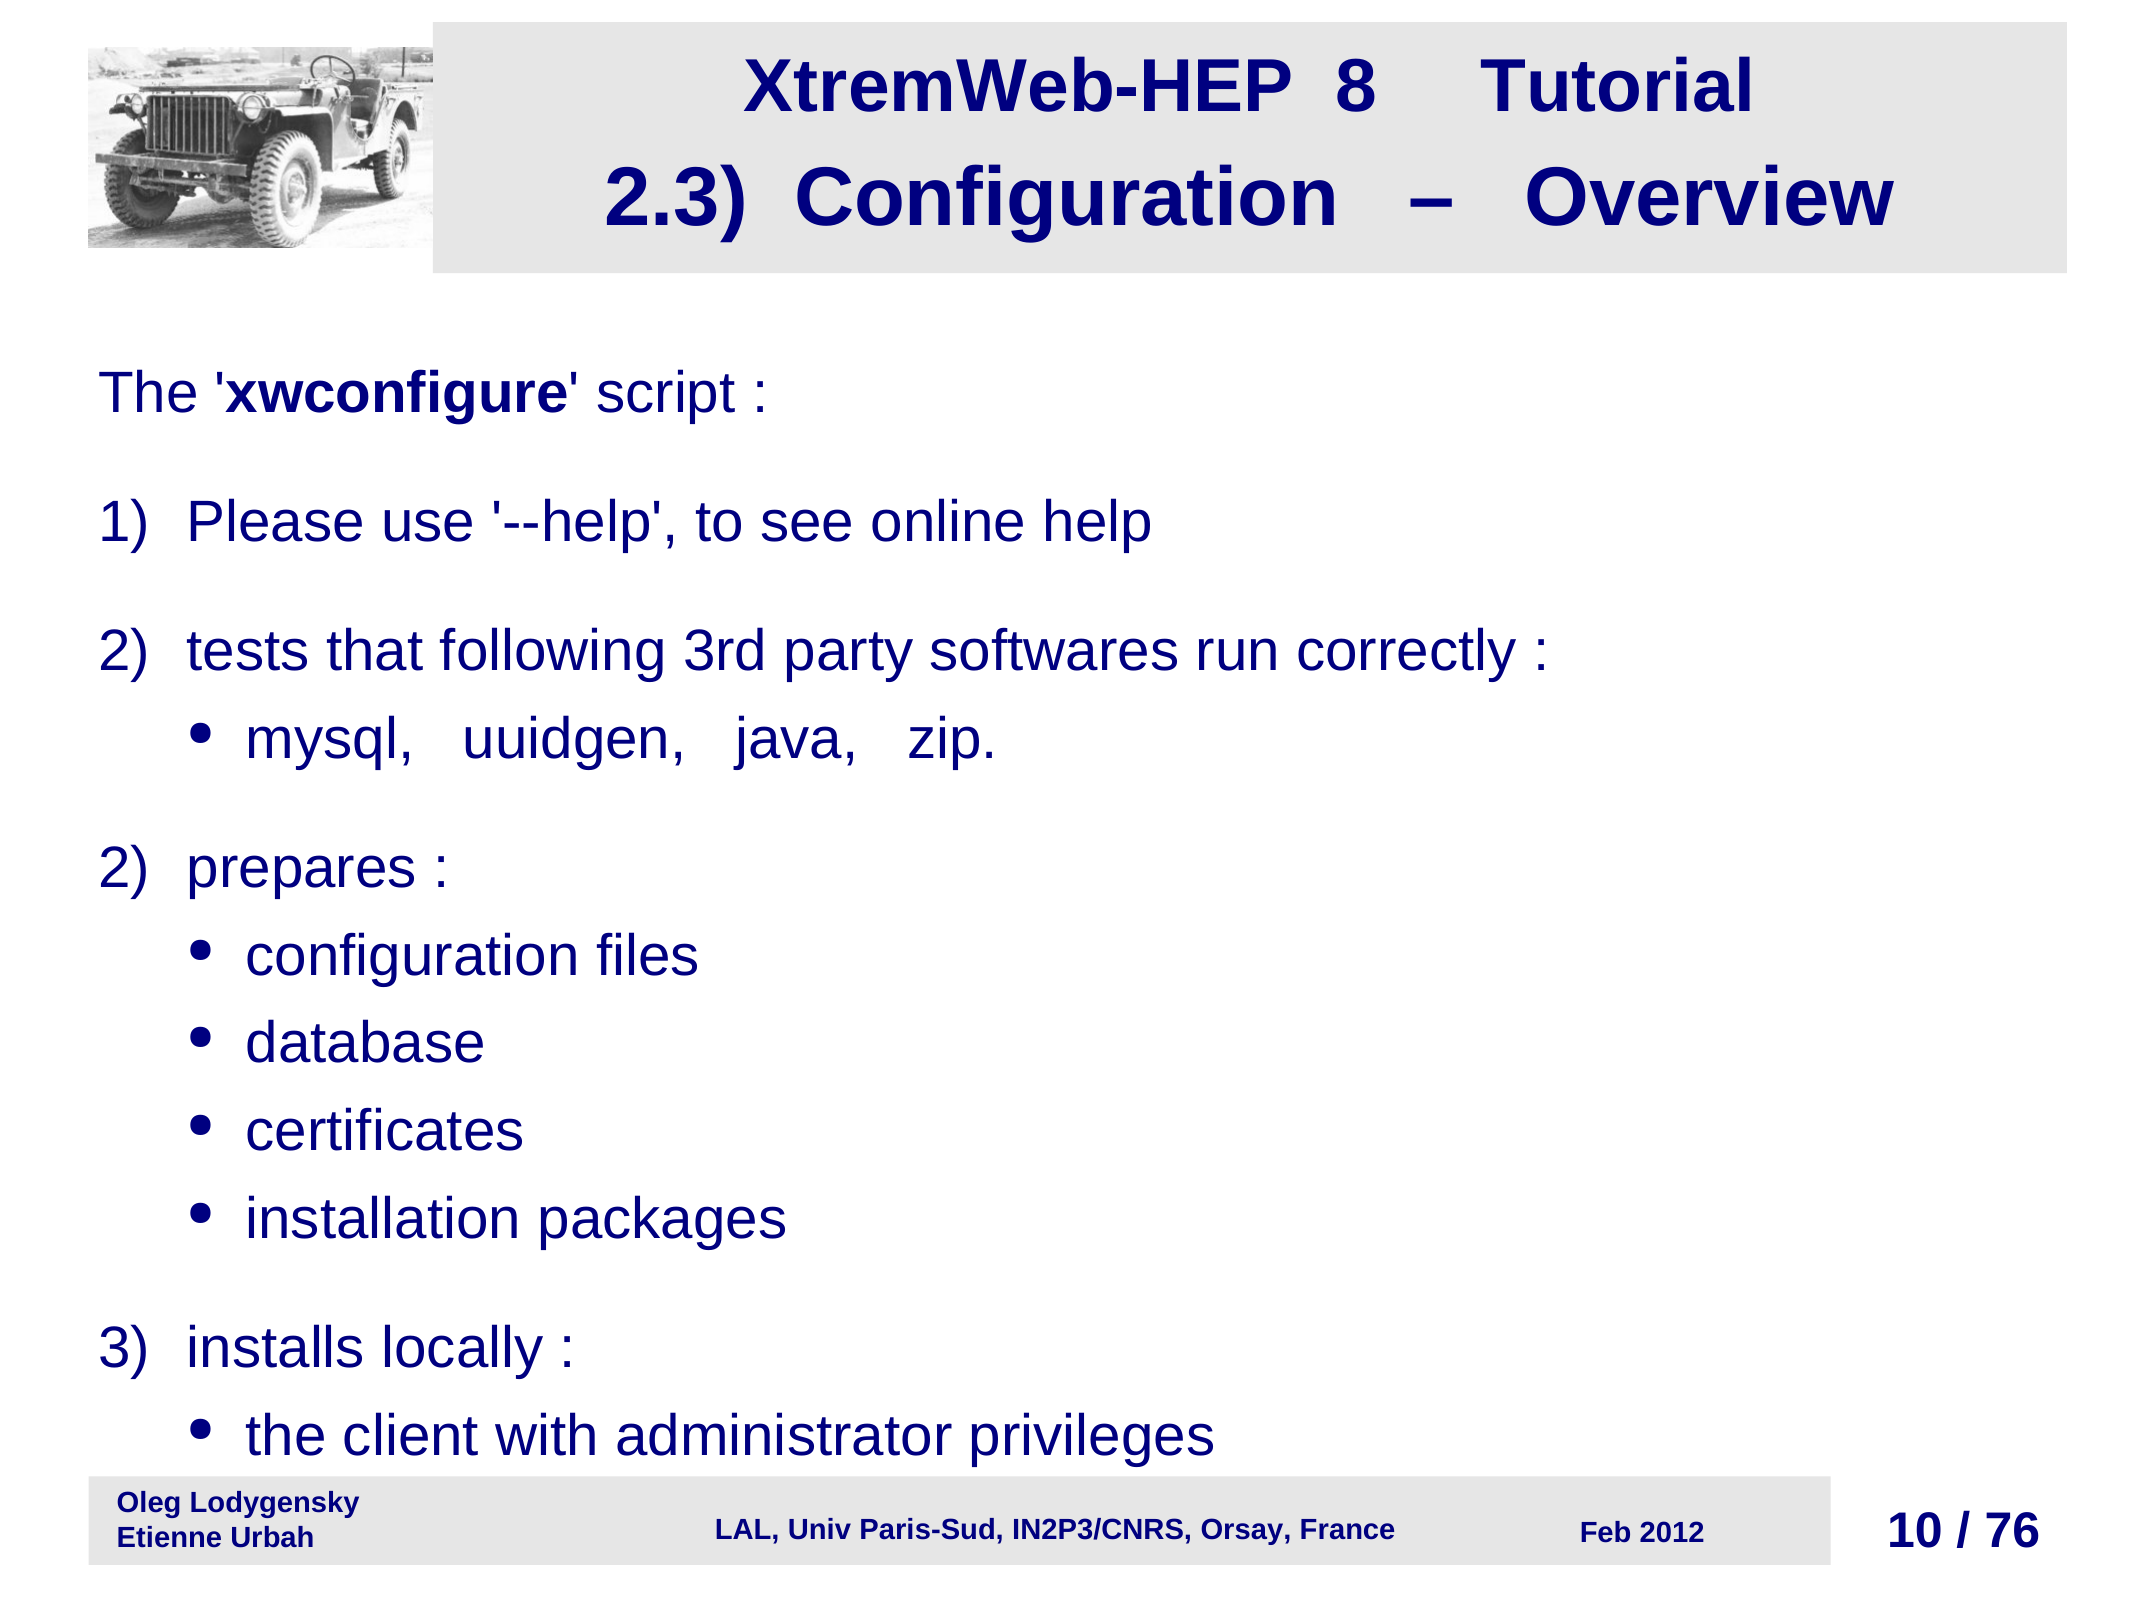

# 2.3) Configuration – Overview
The 'xwconfigure' script :
Please use '--help', to see online help
tests that following 3rd party softwares run correctly :
mysql, uuidgen, java, zip.
prepares :
configuration files
database
certificates
installation packages
installs locally :
the client with administrator privileges
10